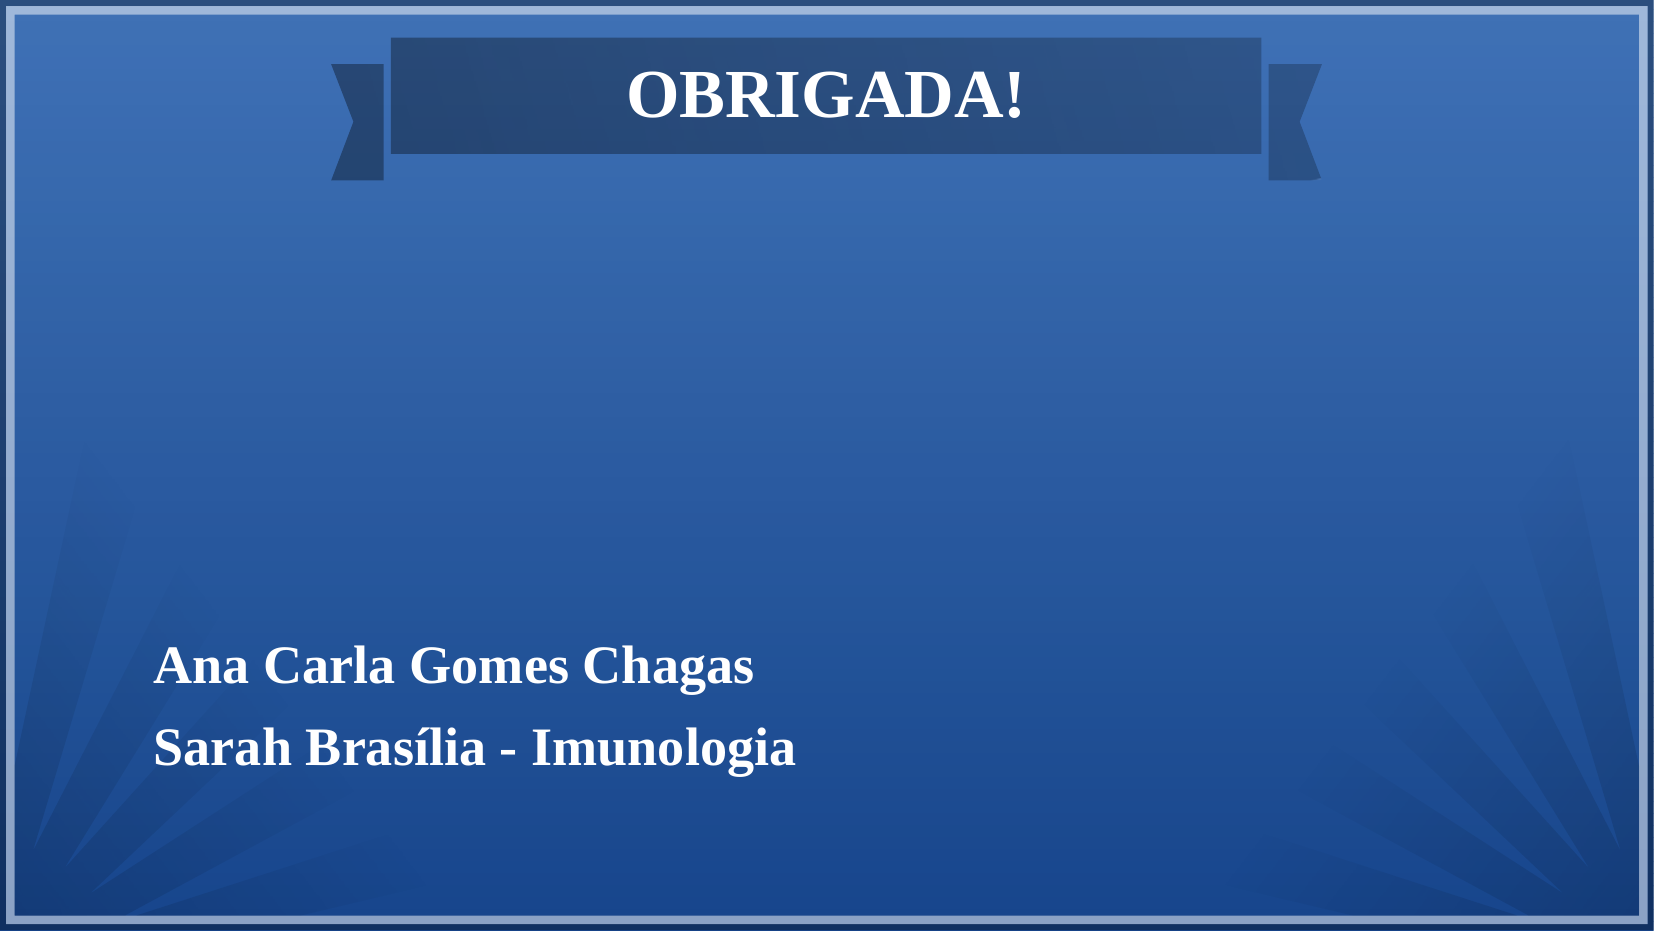

# OBRIGADA!
Ana Carla Gomes Chagas
Sarah Brasília - Imunologia